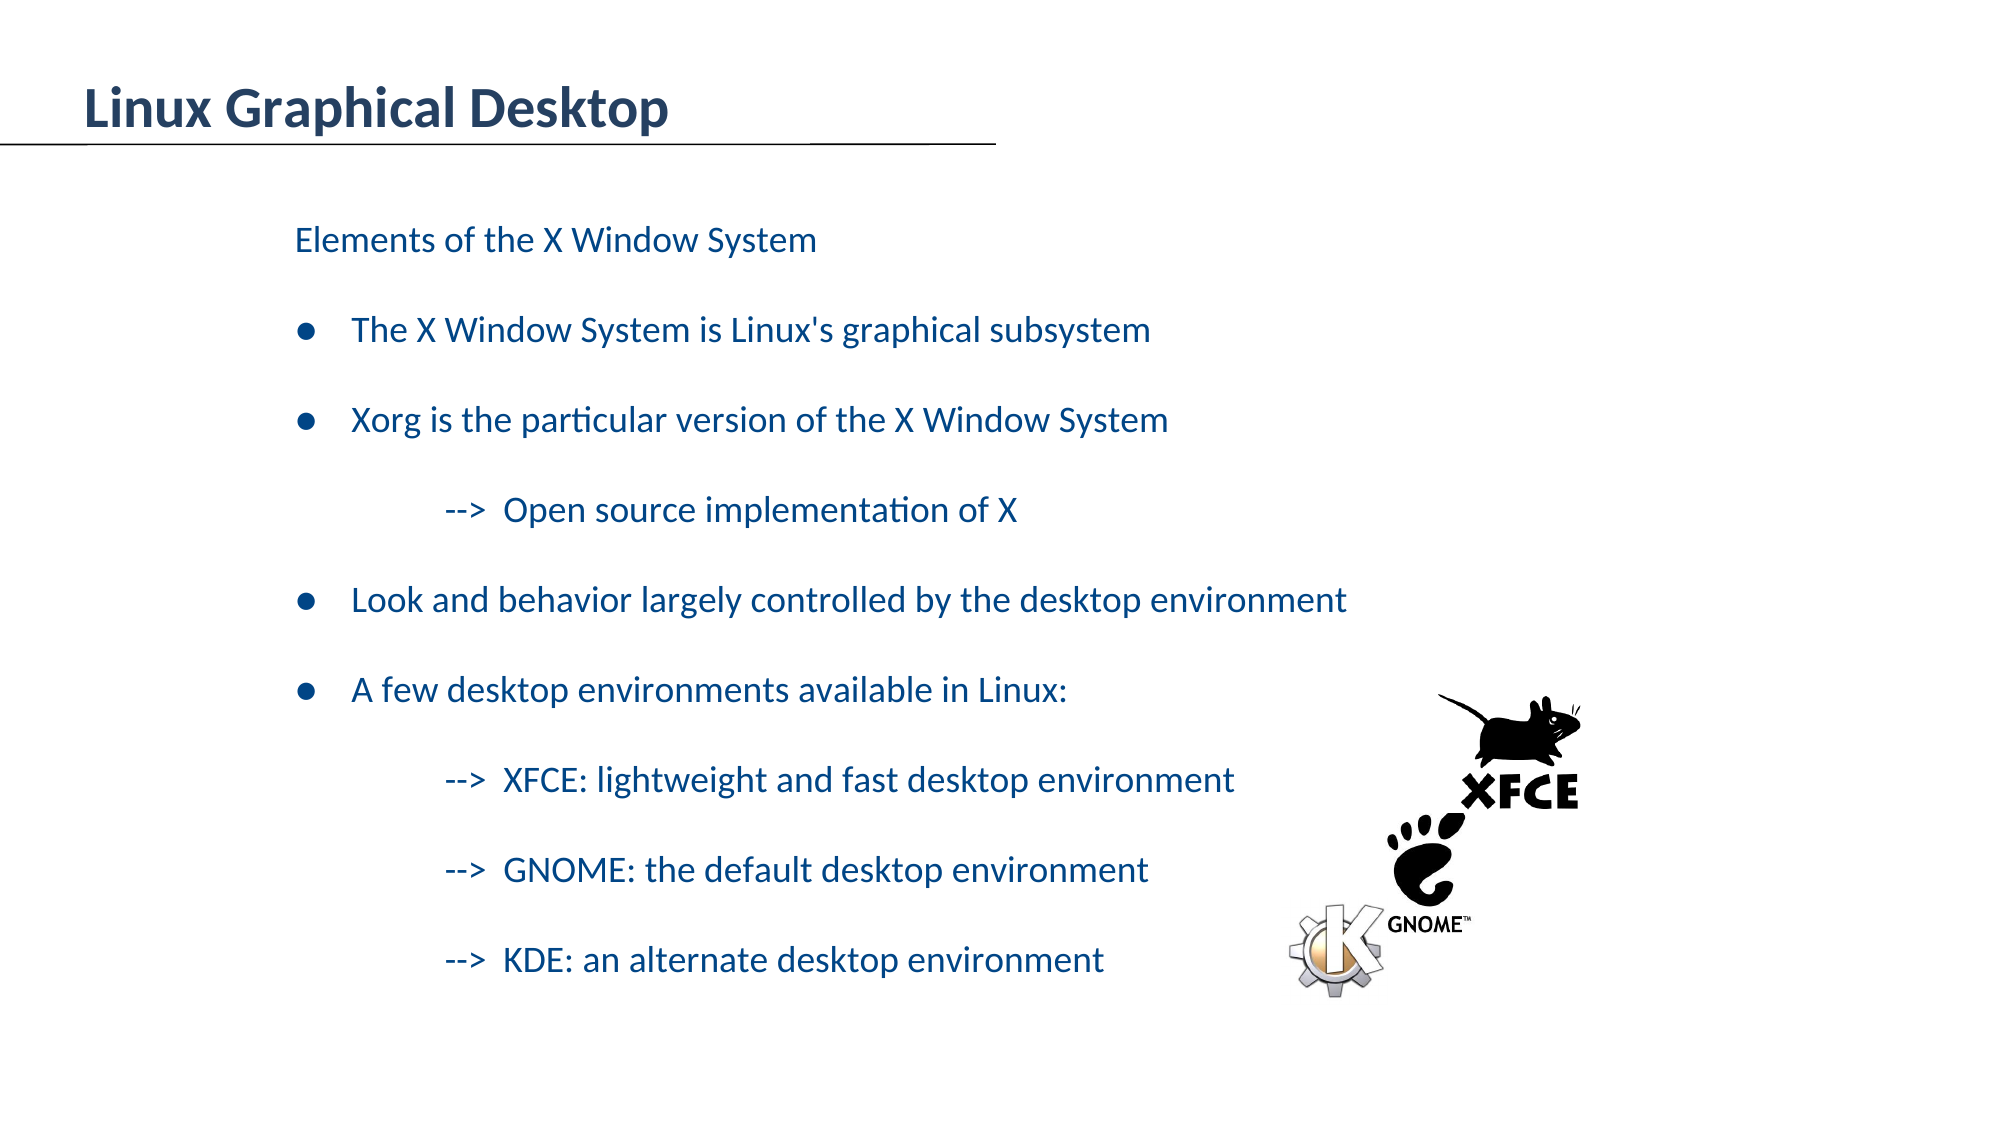

Linux Graphical Desktop
Elements of the X Window System
● The X Window System is Linux's graphical subsystem
● Xorg is the particular version of the X Window System
	--> Open source implementation of X
● Look and behavior largely controlled by the desktop environment
● A few desktop environments available in Linux:
	--> XFCE: lightweight and fast desktop environment
	--> GNOME: the default desktop environment
	--> KDE: an alternate desktop environment